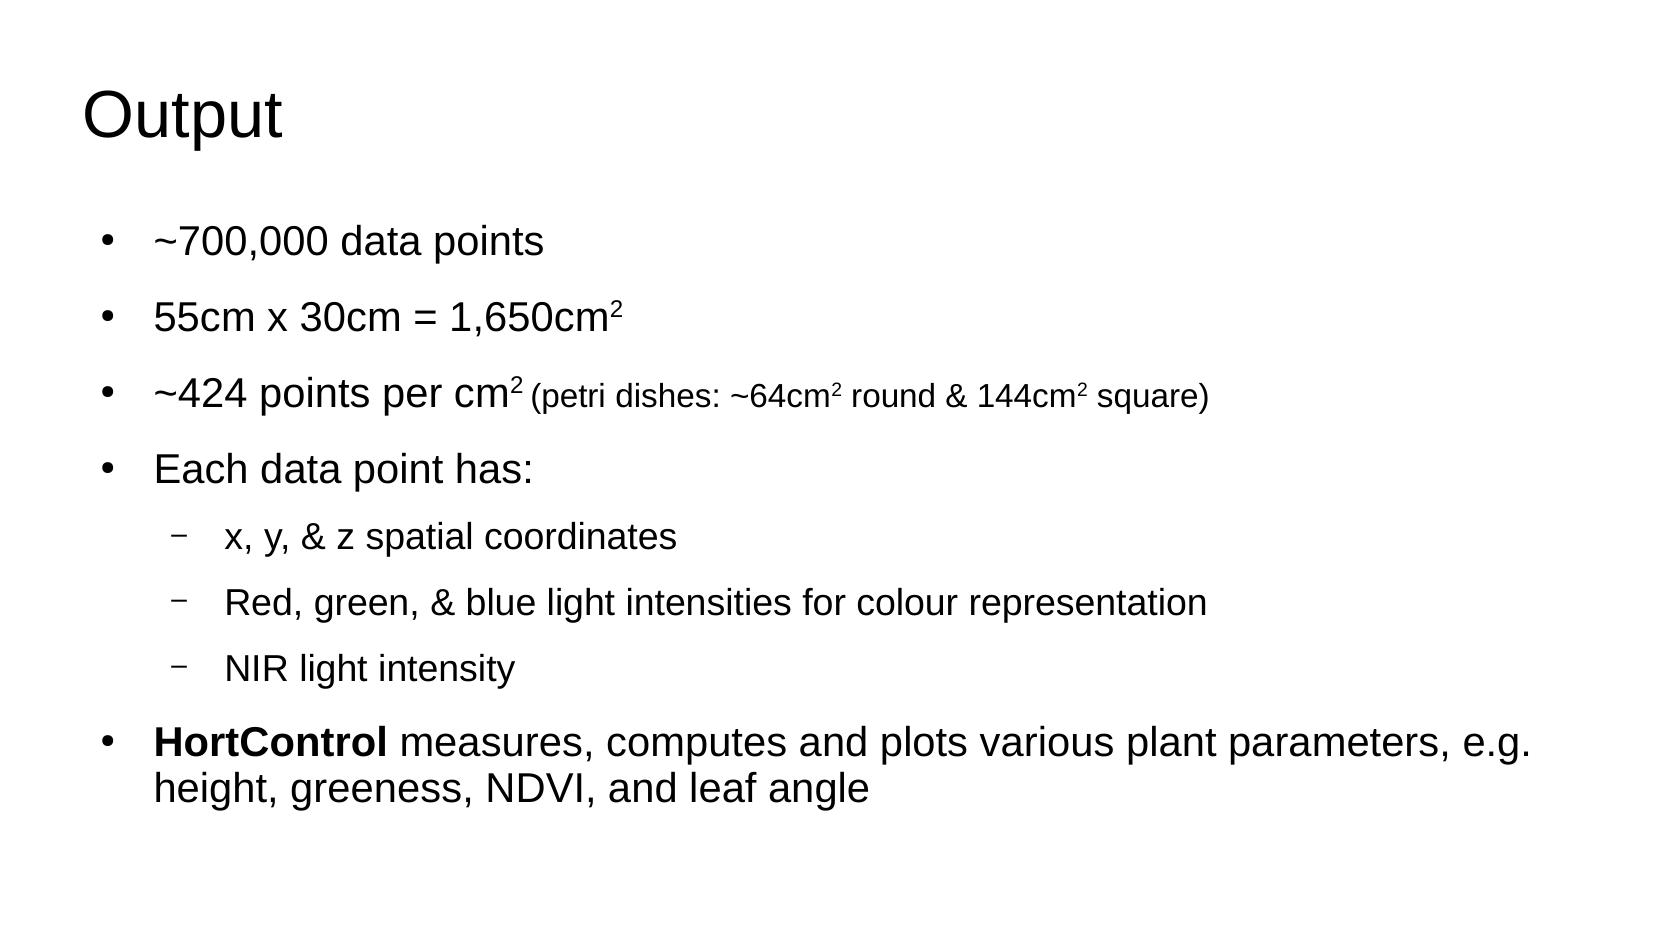

Output
# ~700,000 data points
55cm x 30cm = 1,650cm2
~424 points per cm2 (petri dishes: ~64cm2 round & 144cm2 square)
Each data point has:
x, y, & z spatial coordinates
Red, green, & blue light intensities for colour representation
NIR light intensity
HortControl measures, computes and plots various plant parameters, e.g. height, greeness, NDVI, and leaf angle